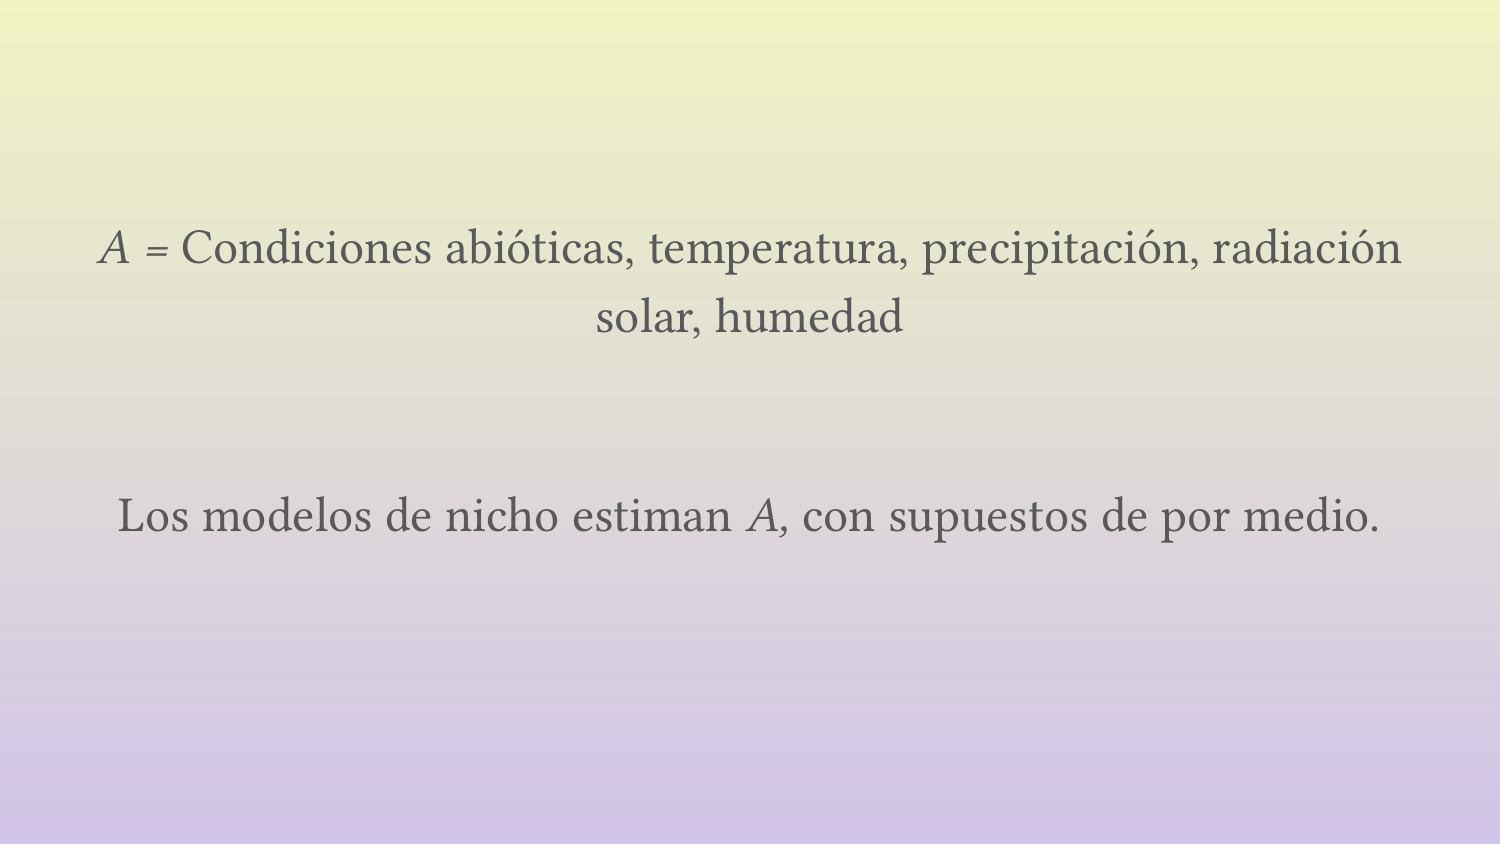

# A = Condiciones abióticas, temperatura, precipitación, radiación solar, humedad
Los modelos de nicho estiman A, con supuestos de por medio.